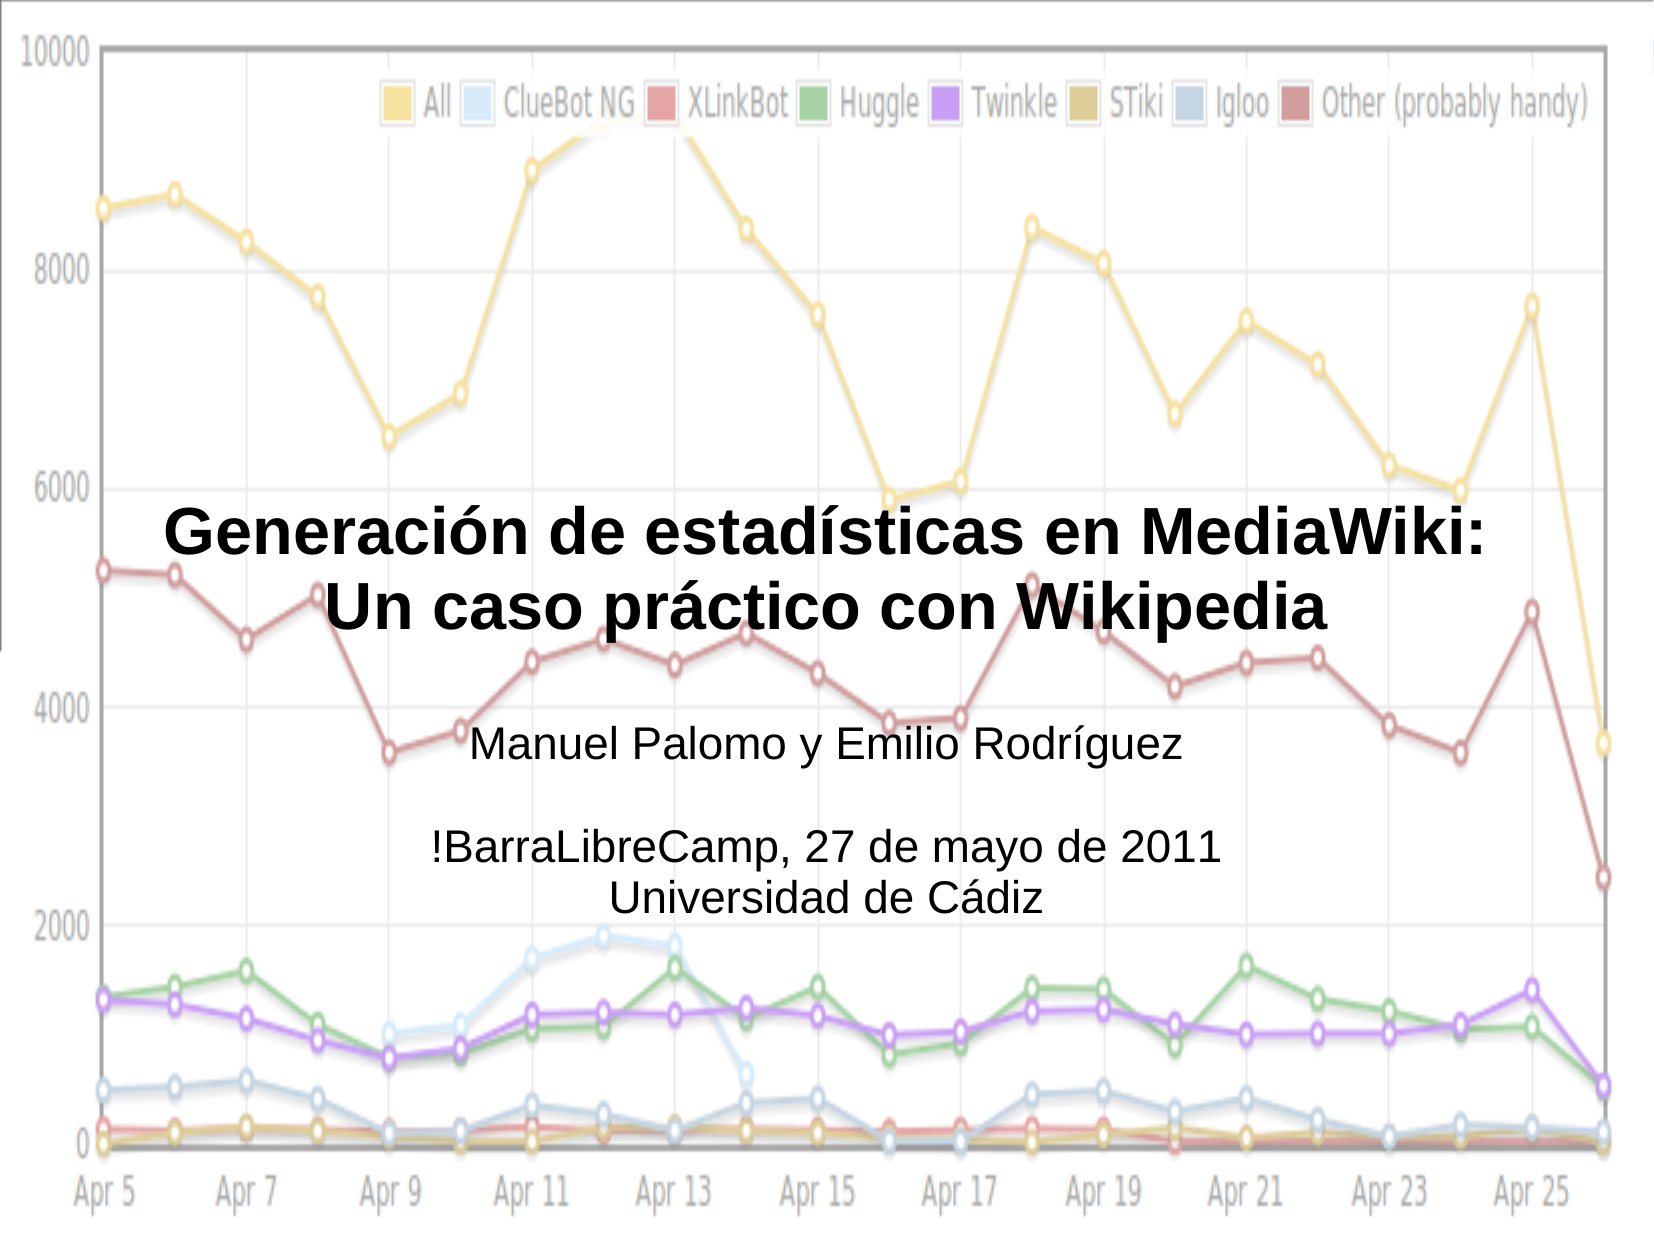

# Generación de estadísticas en MediaWiki:
Un caso práctico con Wikipedia
Manuel Palomo y Emilio Rodríguez
!BarraLibreCamp, 27 de mayo de 2011
Universidad de Cádiz